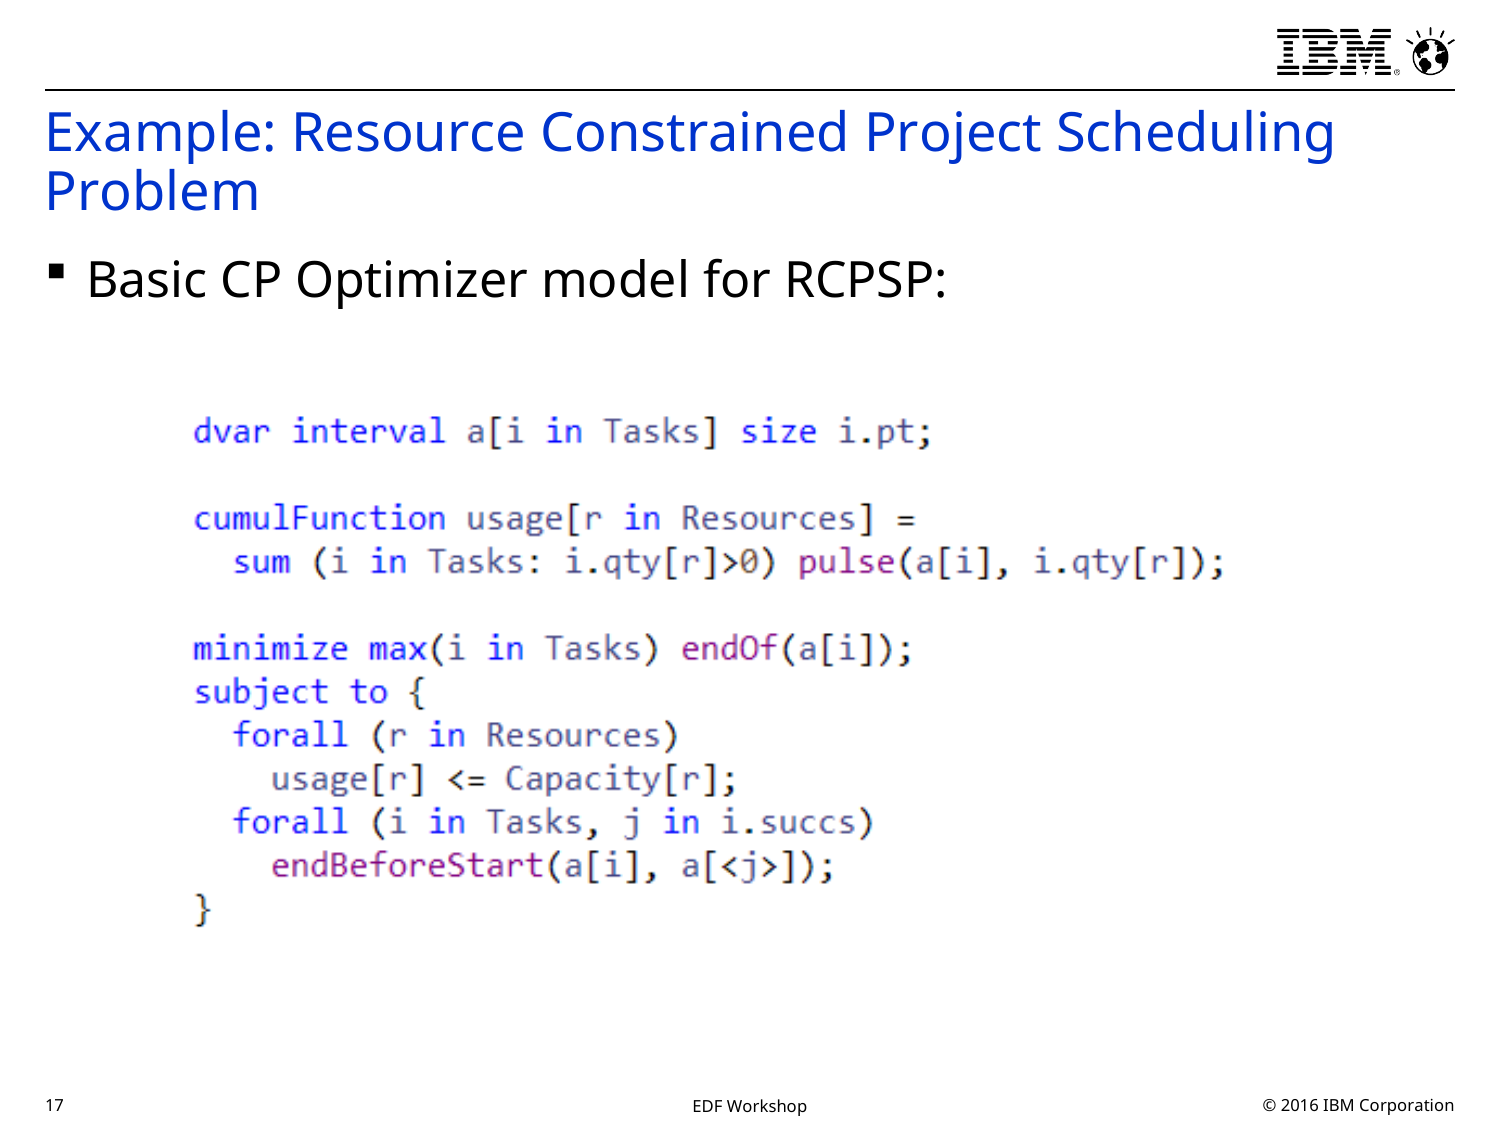

# Example: Resource Constrained Project Scheduling Problem
Basic CP Optimizer model for RCPSP:
17